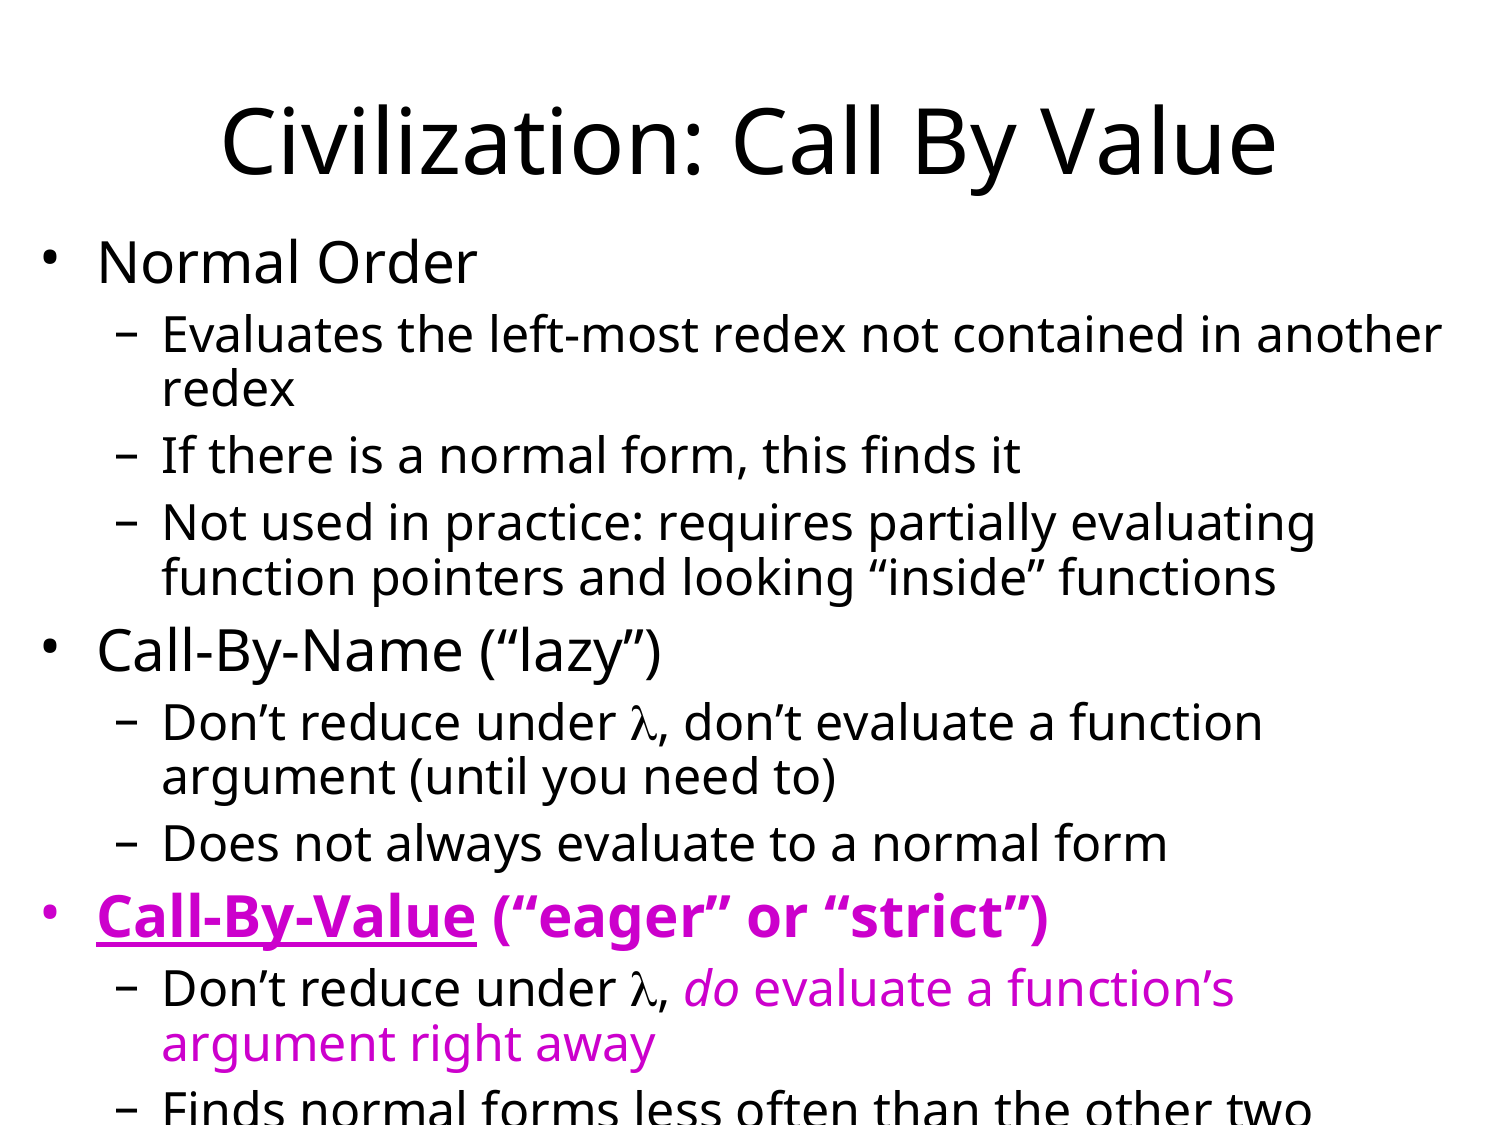

# Civilization: Call By Value
Normal Order
Evaluates the left-most redex not contained in another redex
If there is a normal form, this finds it
Not used in practice: requires partially evaluating function pointers and looking “inside” functions
Call-By-Name (“lazy”)
Don’t reduce under , don’t evaluate a function argument (until you need to)
Does not always evaluate to a normal form
Call-By-Value (“eager” or “strict”)
Don’t reduce under , do evaluate a function’s argument right away
Finds normal forms less often than the other two
41